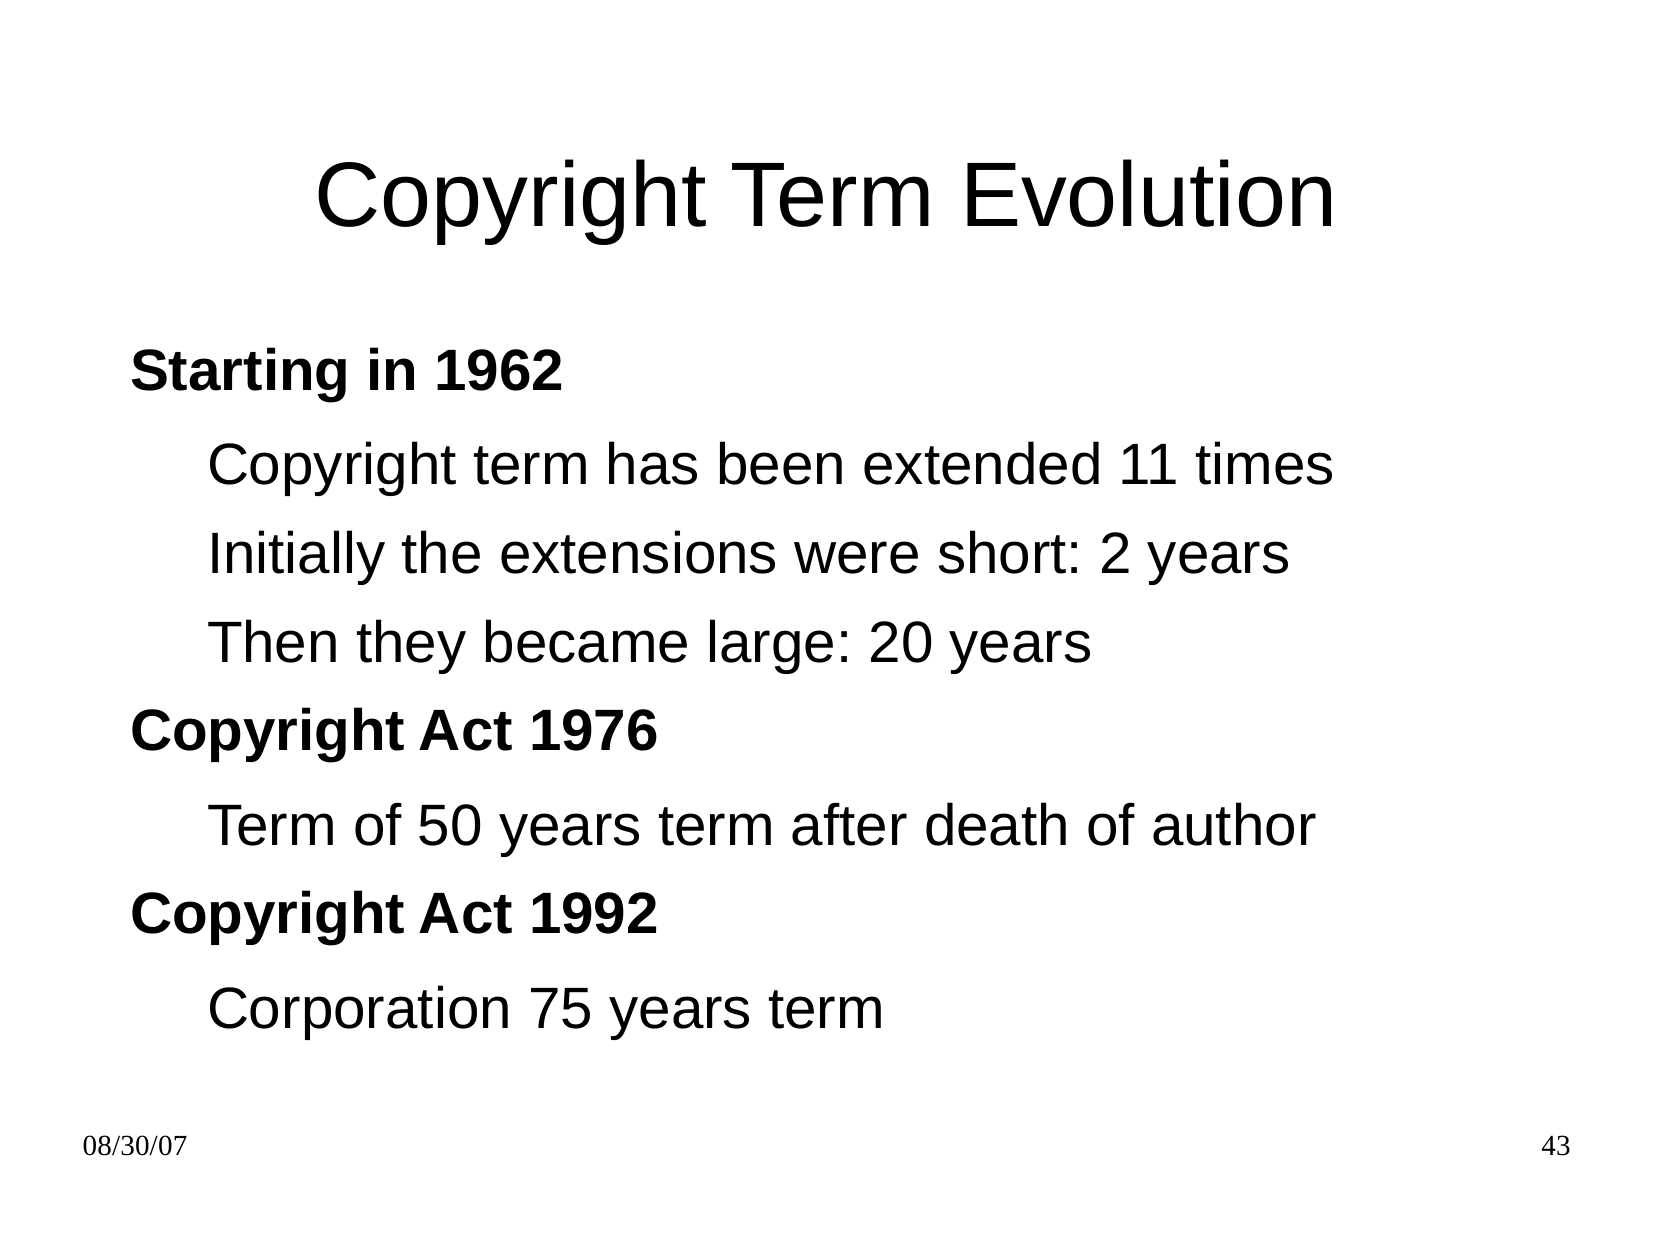

# Copyright Term Evolution
Starting in 1962
Copyright term has been extended 11 times
Initially the extensions were short: 2 years
Then they became large: 20 years
Copyright Act 1976
Term of 50 years term after death of author
Copyright Act 1992
Corporation 75 years term
08/30/07
43